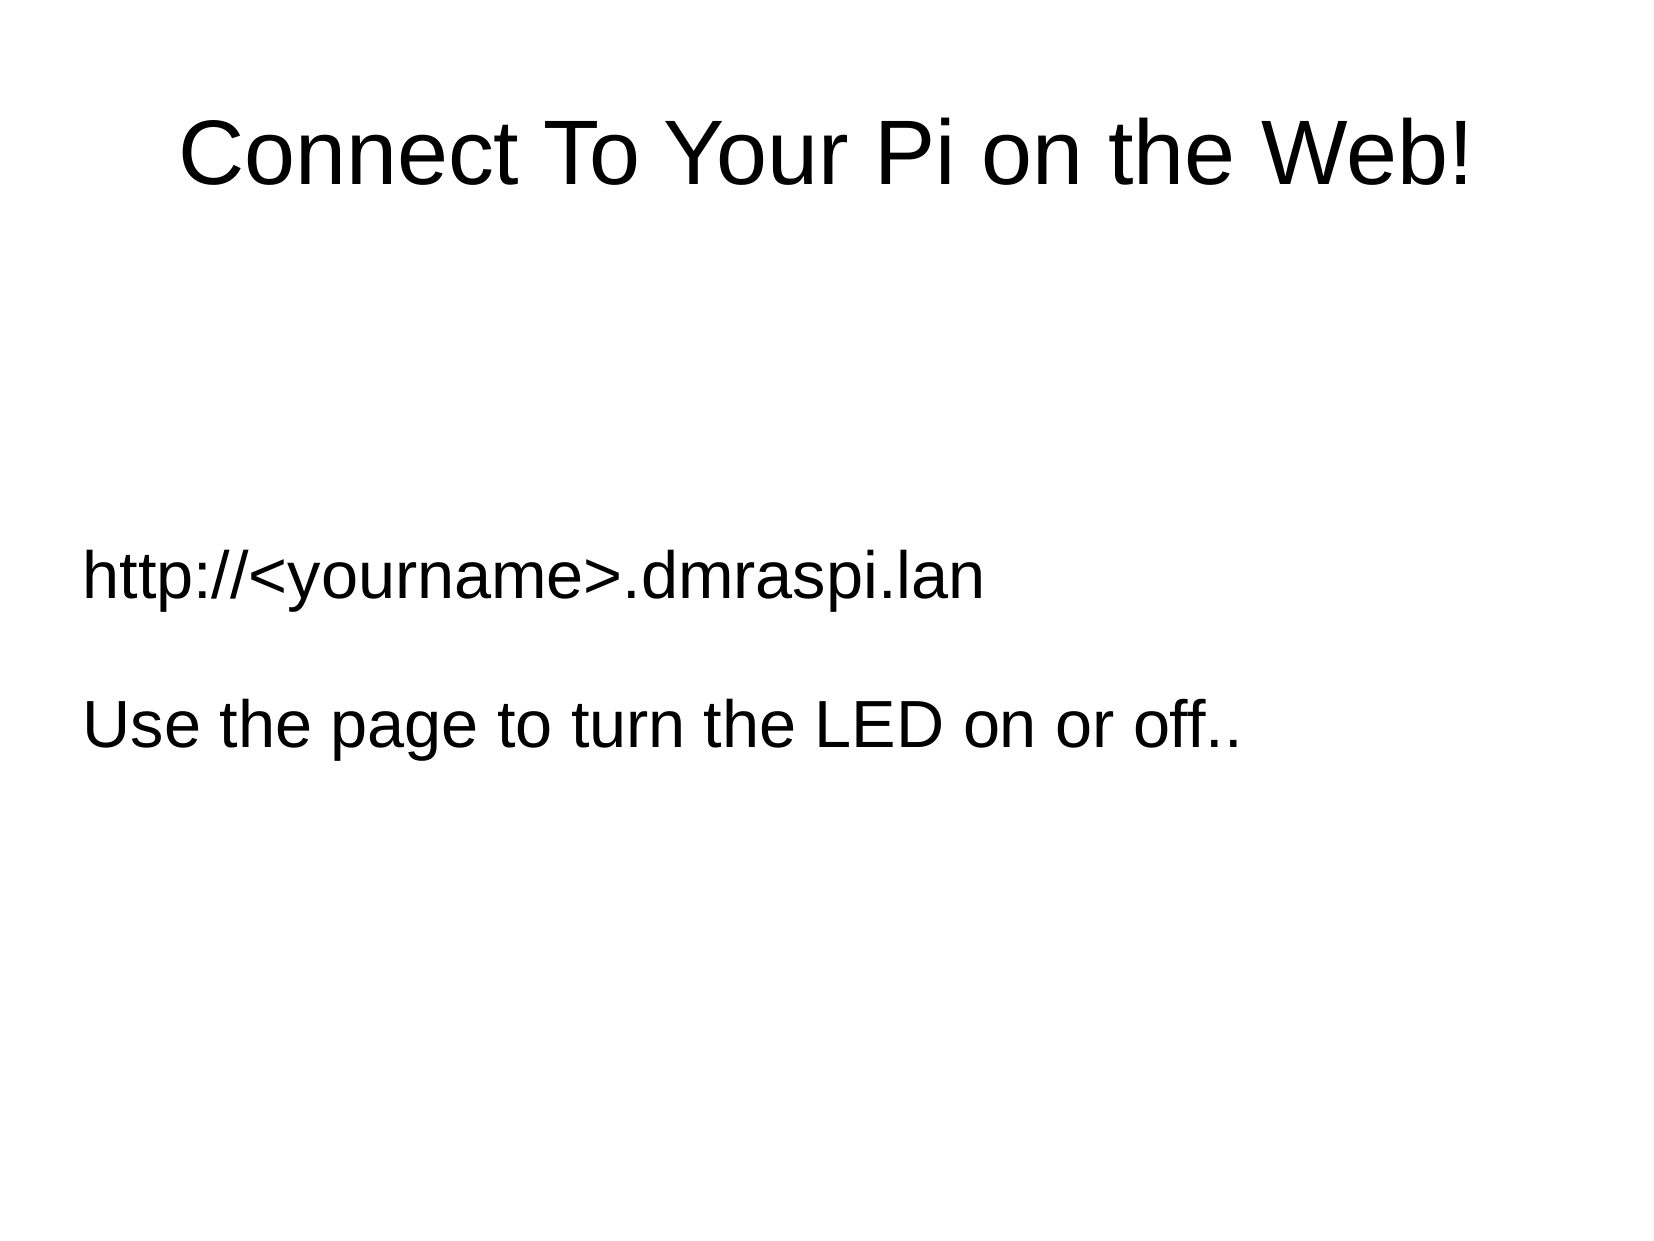

# Connect To Your Pi on the Web!
http://<yourname>.dmraspi.lan
Use the page to turn the LED on or off..